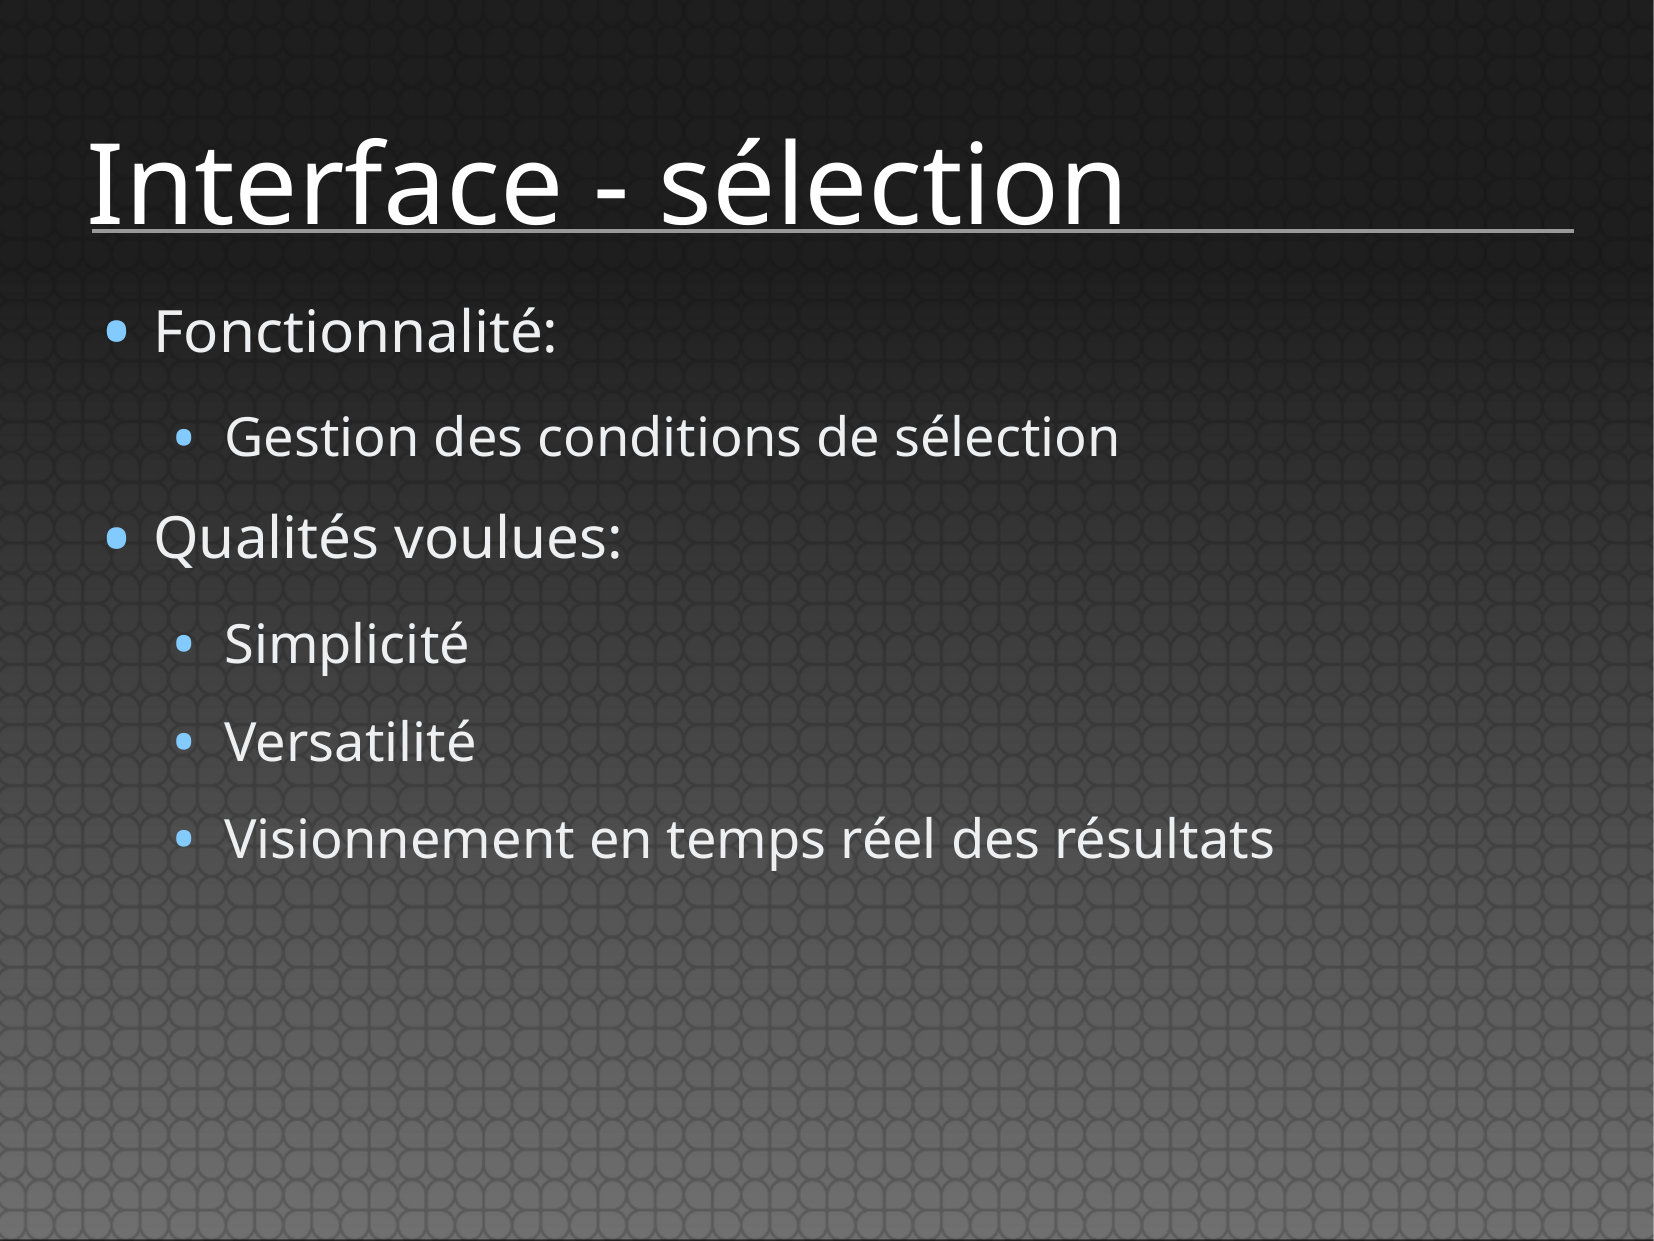

# Interface - sélection
Fonctionnalité:
Gestion des conditions de sélection
Qualités voulues:
Simplicité
Versatilité
Visionnement en temps réel des résultats